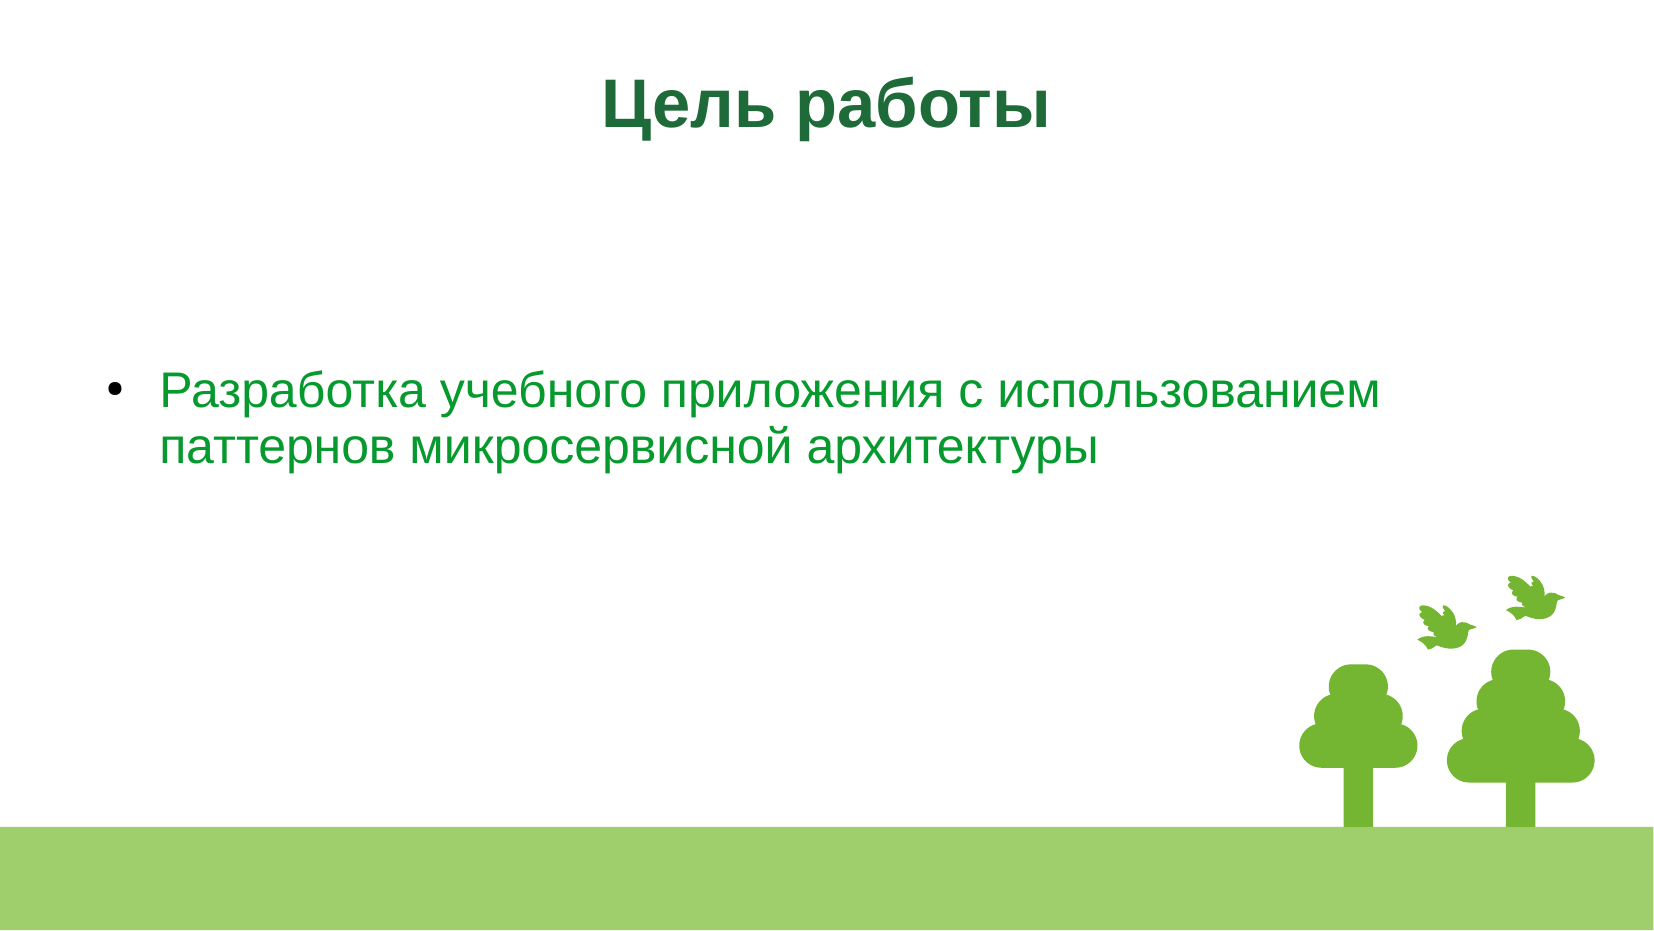

# Цель работы
Разработка учебного приложения с использованием паттернов микросервисной архитектуры